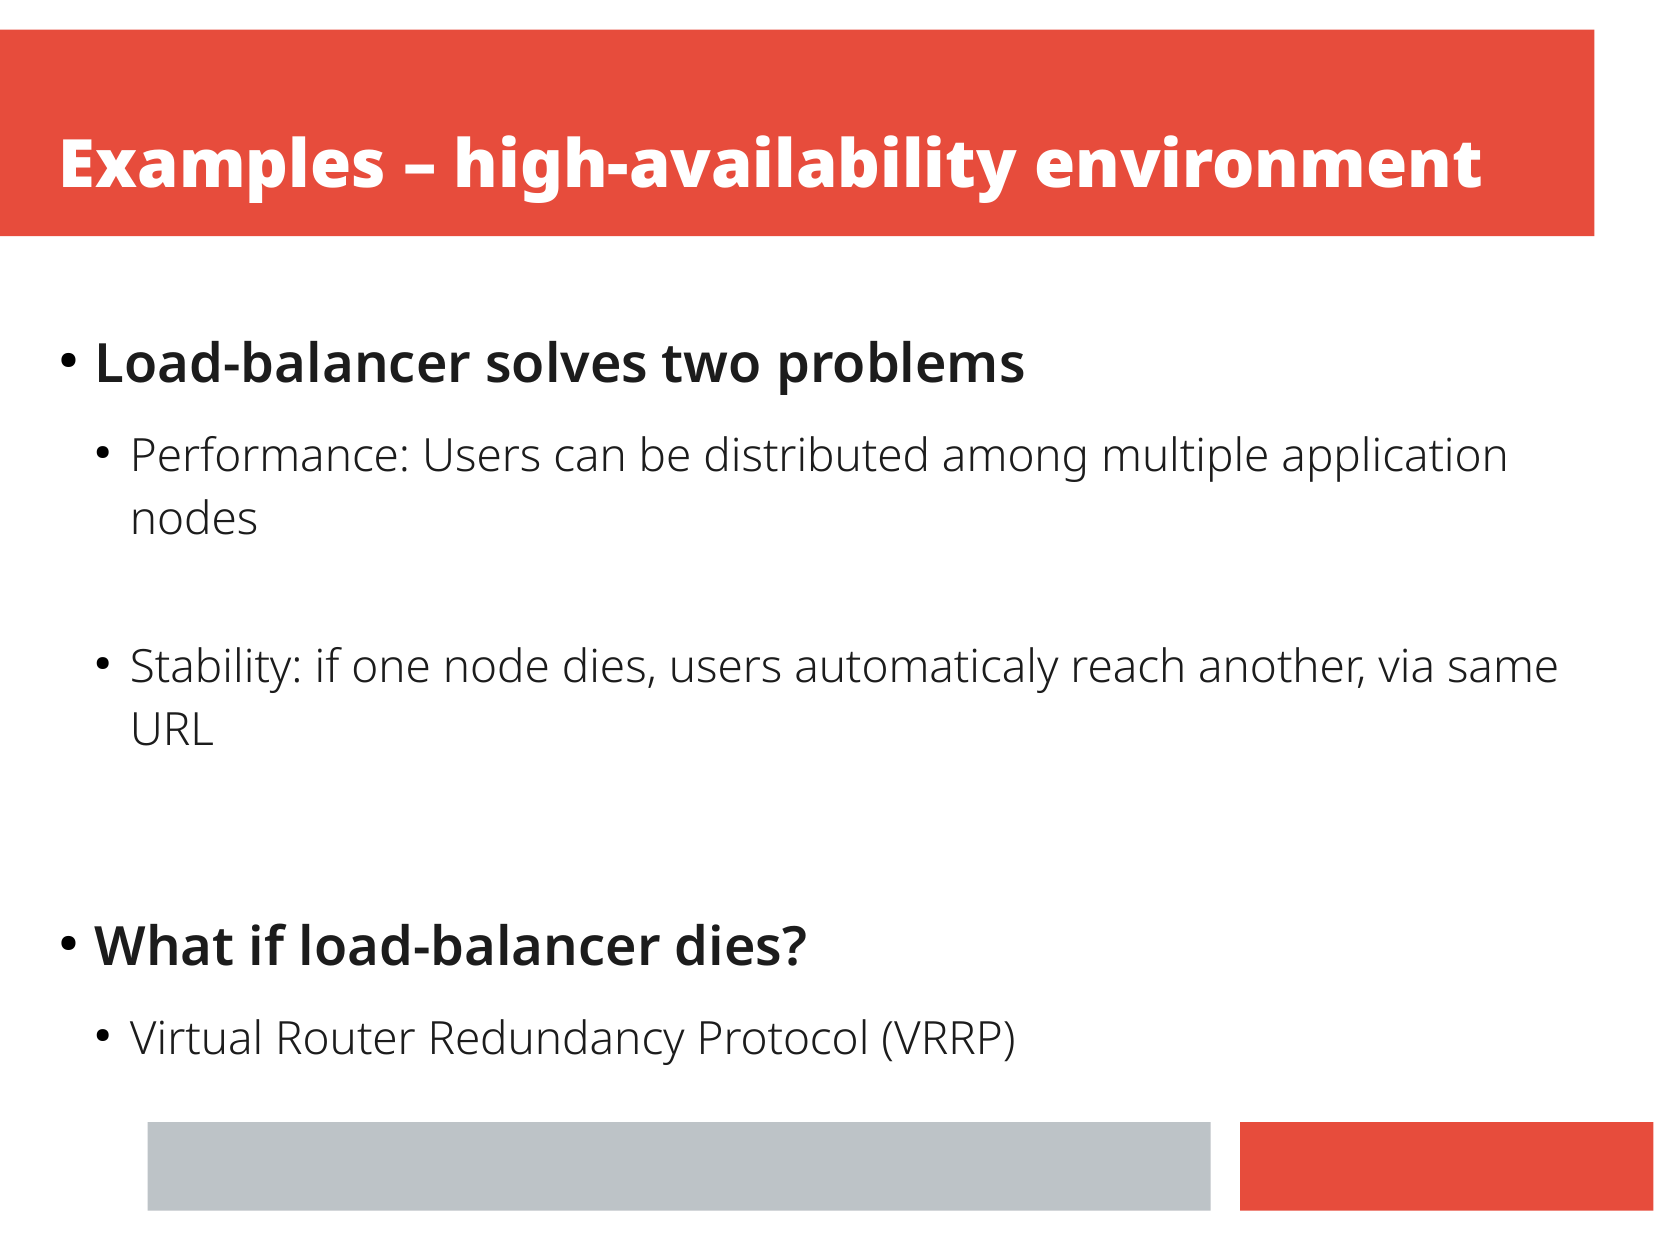

# Examples – high-availability environment
Load-balancer solves two problems
Performance: Users can be distributed among multiple application nodes
Stability: if one node dies, users automaticaly reach another, via same URL
What if load-balancer dies?
Virtual Router Redundancy Protocol (VRRP)